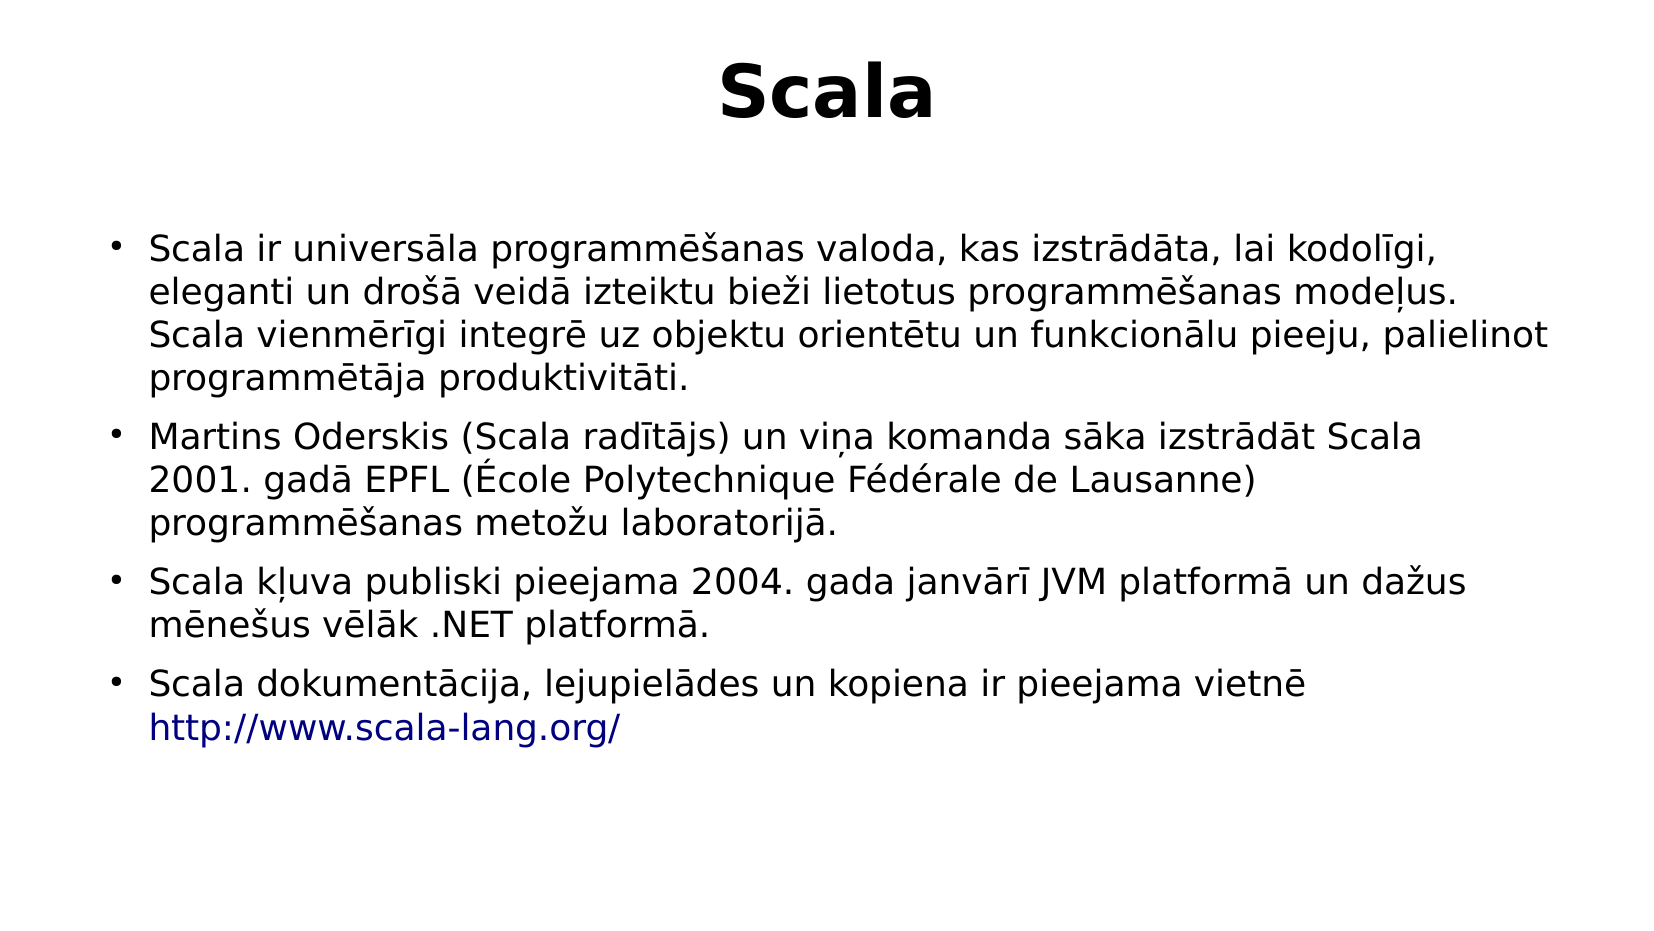

# Scala
Scala ir universāla programmēšanas valoda, kas izstrādāta, lai kodolīgi, eleganti un drošā veidā izteiktu bieži lietotus programmēšanas modeļus. Scala vienmērīgi integrē uz objektu orientētu un funkcionālu pieeju, palielinot programmētāja produktivitāti.
Martins Oderskis (Scala radītājs) un viņa komanda sāka izstrādāt Scala 2001. gadā EPFL (École Polytechnique Fédérale de Lausanne) programmēšanas metožu laboratorijā.
Scala kļuva publiski pieejama 2004. gada janvārī JVM platformā un dažus mēnešus vēlāk .NET platformā.
Scala dokumentācija, lejupielādes un kopiena ir pieejama vietnē http://www.scala-lang.org/